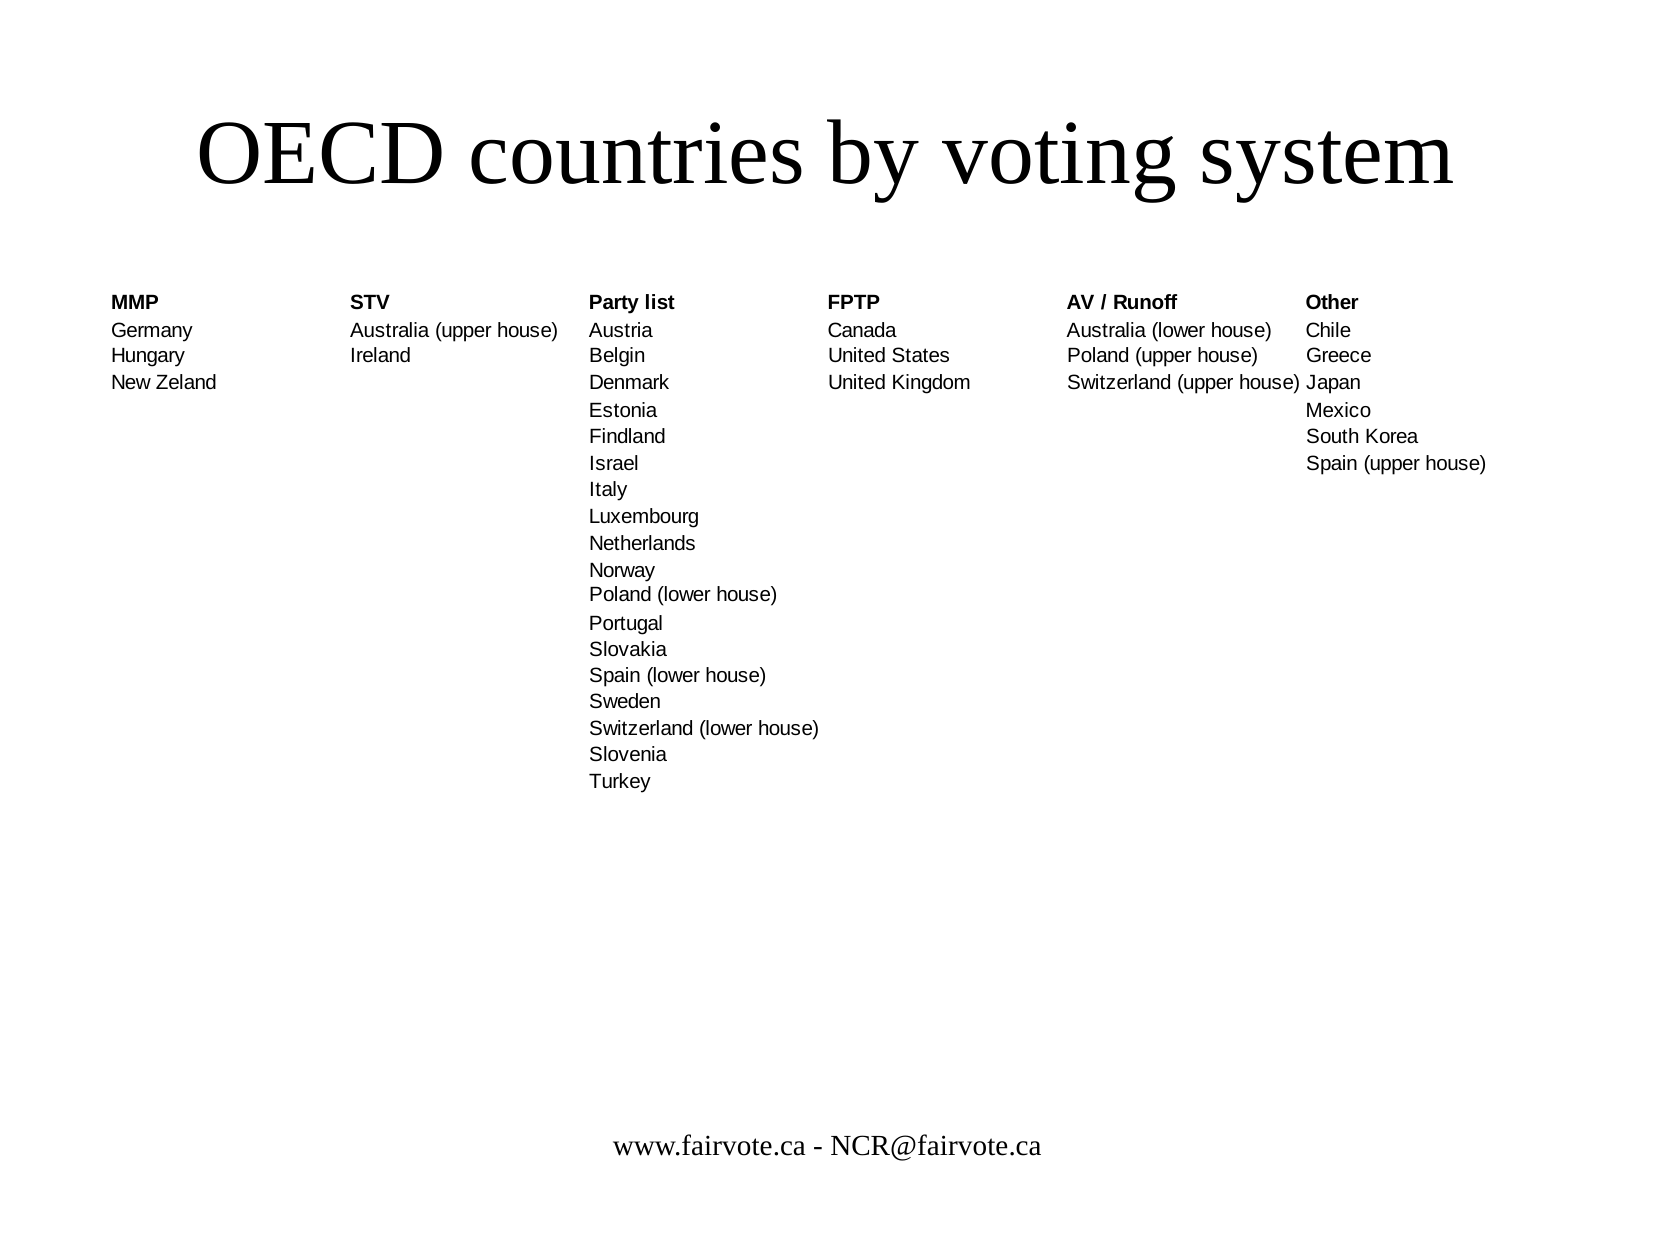

# OECD countries by voting system
www.fairvote.ca - NCR@fairvote.ca